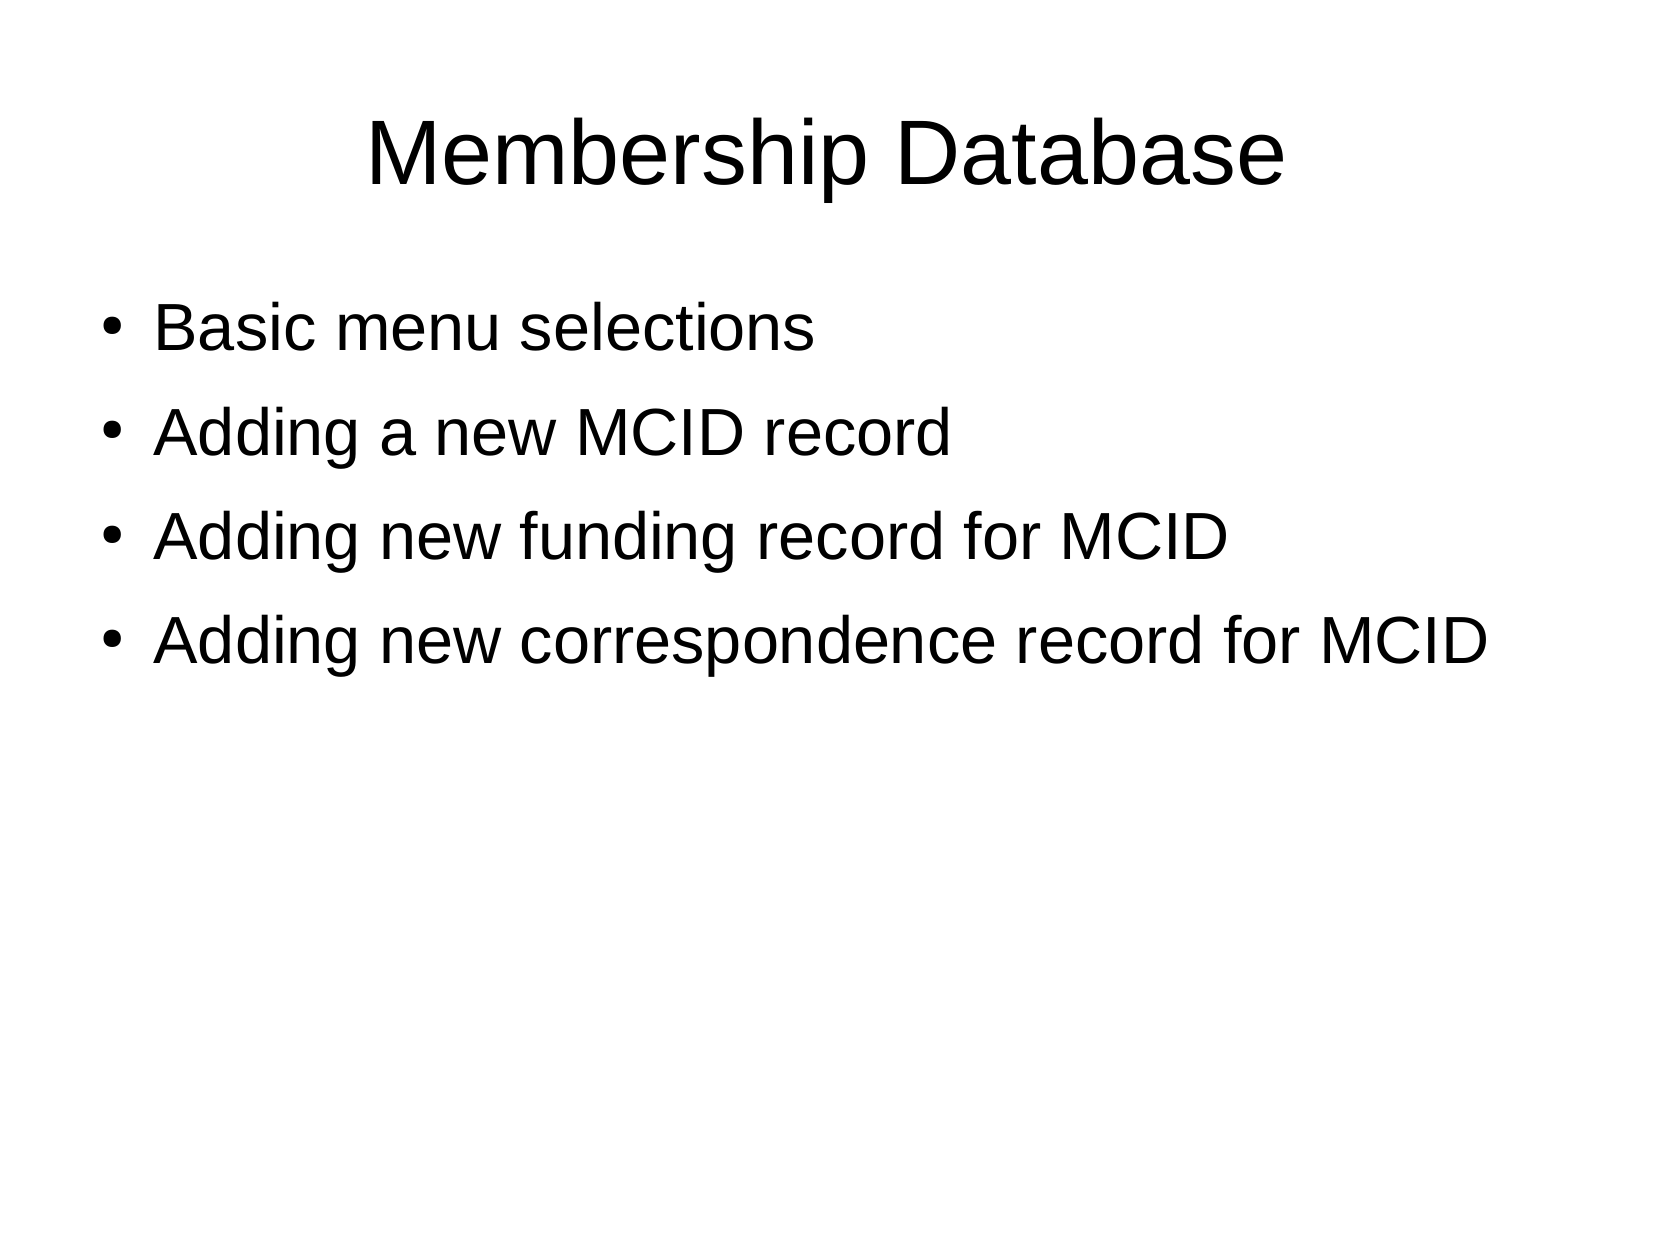

# Membership Database
Basic menu selections
Adding a new MCID record
Adding new funding record for MCID
Adding new correspondence record for MCID